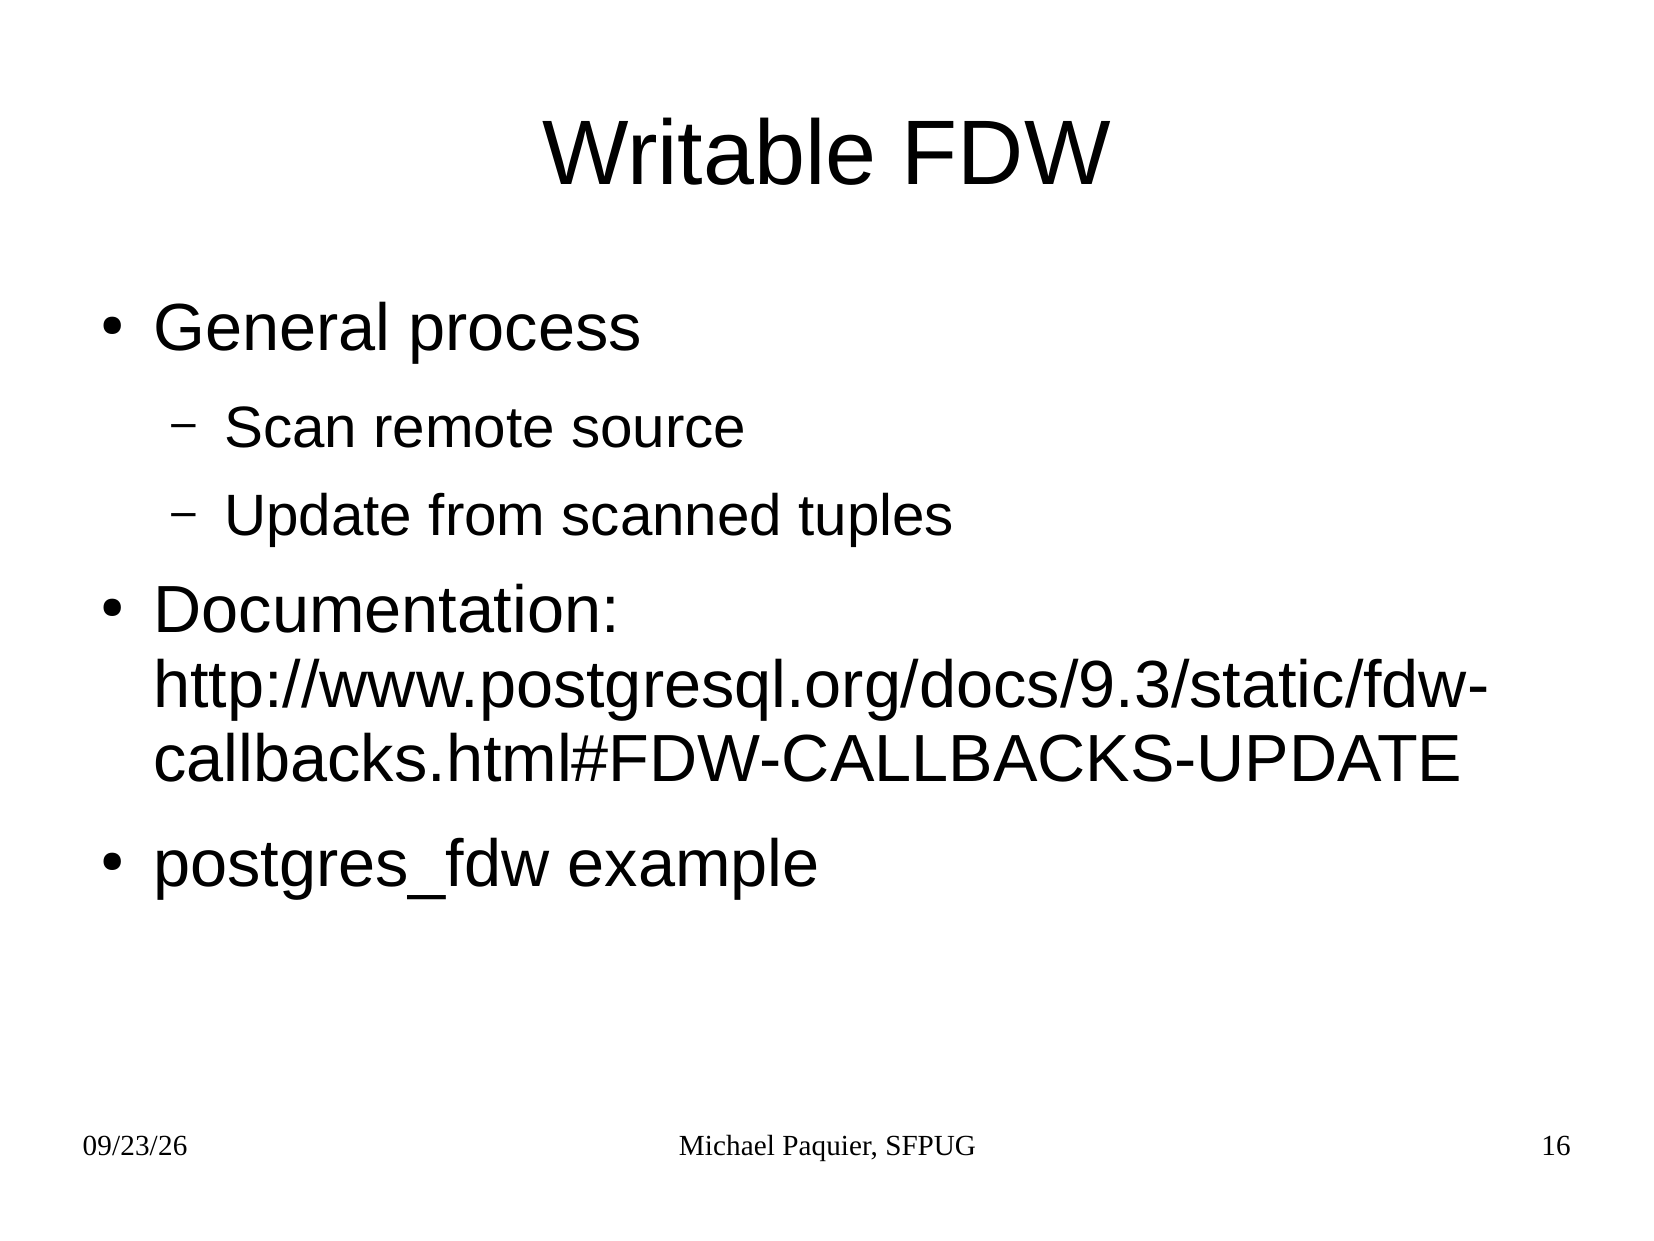

# Writable FDW
General process
Scan remote source
Update from scanned tuples
Documentation:
http://www.postgresql.org/docs/9.3/static/fdw-callbacks.html#FDW-CALLBACKS-UPDATE
postgres_fdw example
Michael Paquier, SFPUG
16